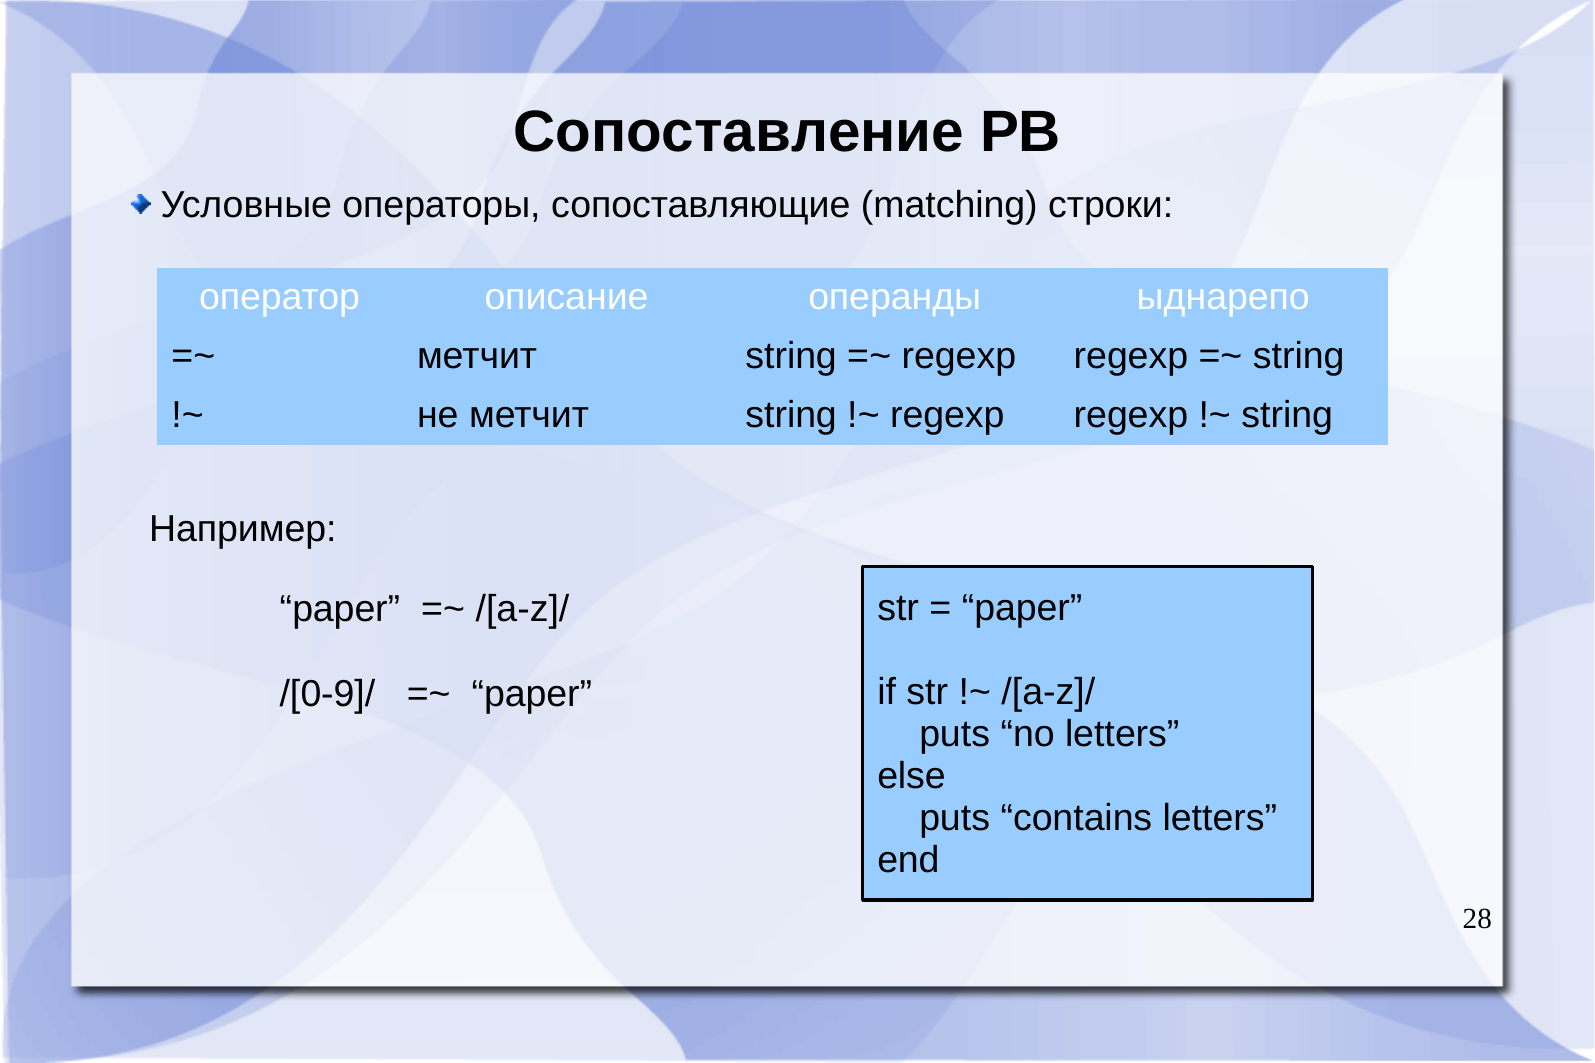

# Сопоставление РВ
 Условные операторы, сопоставляющие (matching) строки:
| оператор | описание | операнды | ыднарепо |
| --- | --- | --- | --- |
| =~ | метчит | string =~ regexp | regexp =~ string |
| !~ | не метчит | string !~ regexp | regexp !~ string |
Например:
str = “paper”
if str !~ /[a-z]/
 puts “no letters”
else
 puts “contains letters”
end
“paper” =~ /[a-z]/
/[0-9]/ =~ “paper”
28